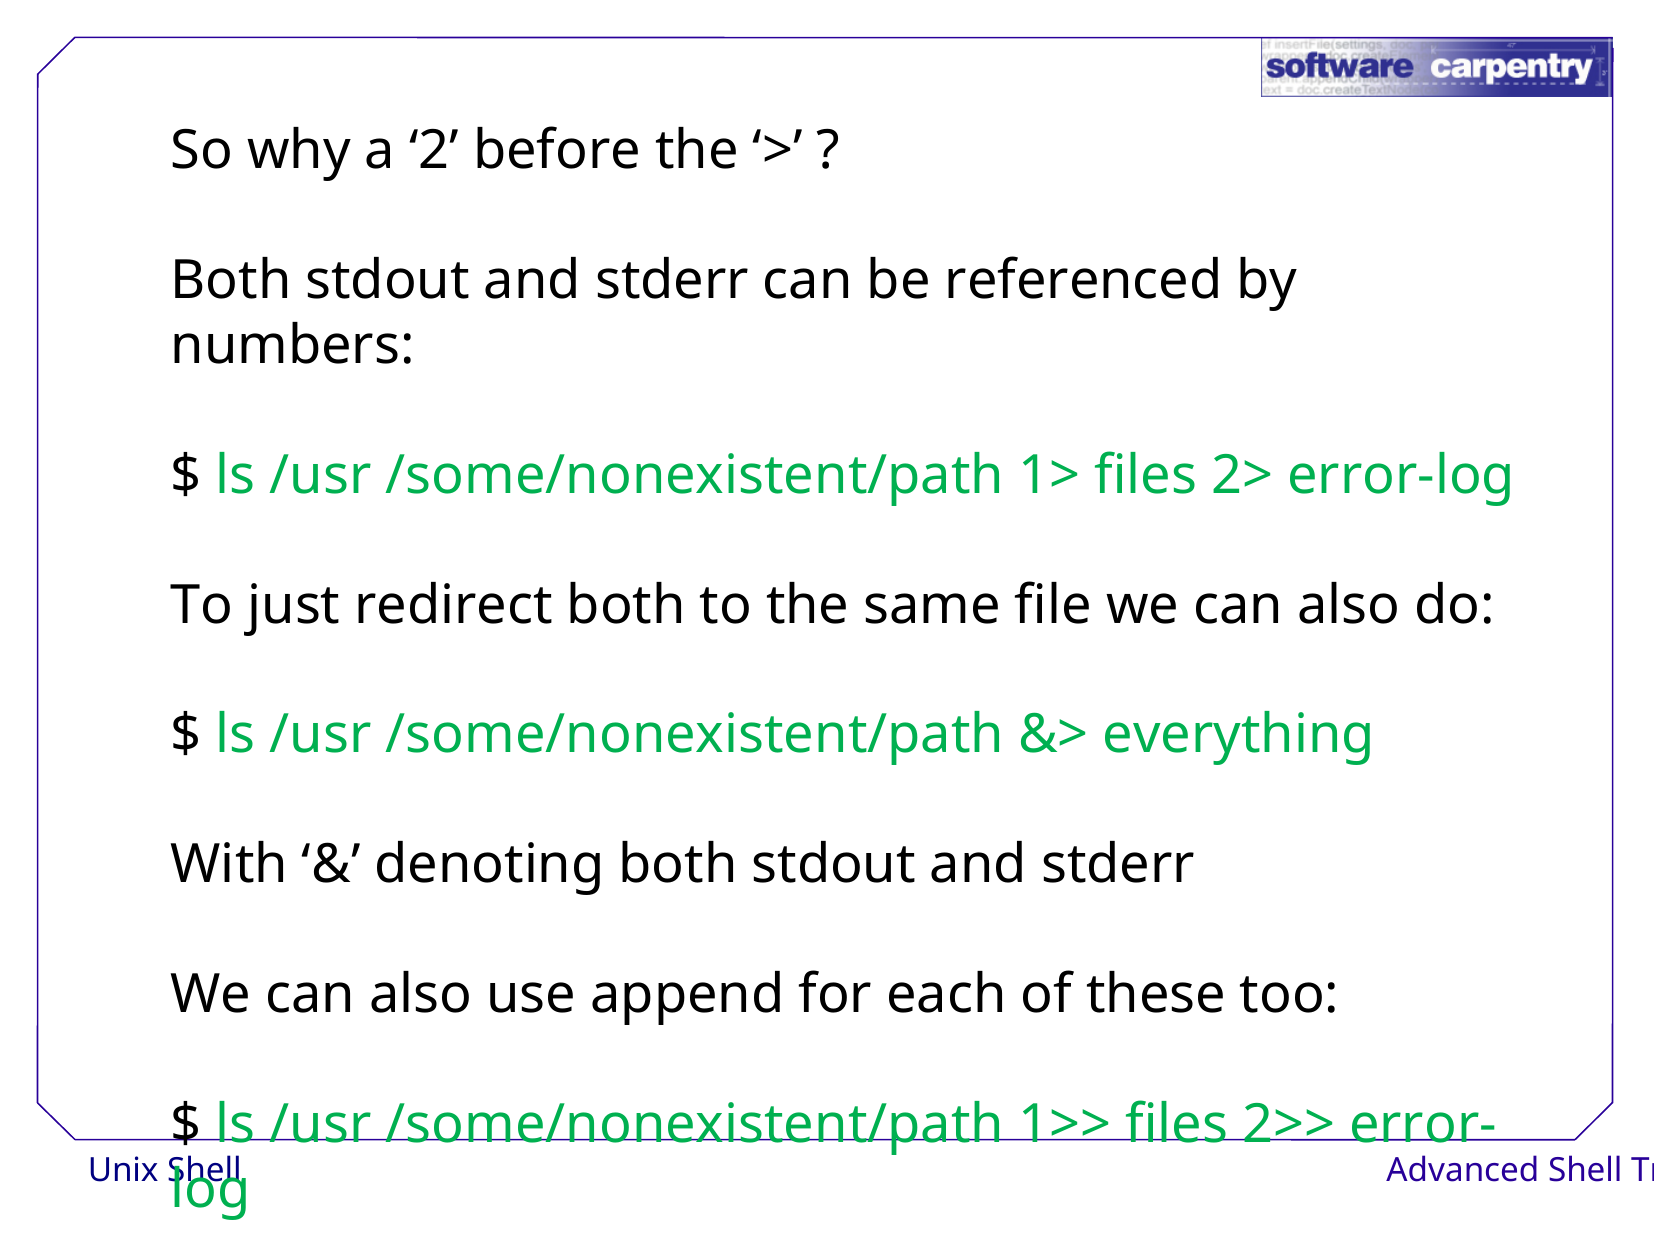

So why a ‘2’ before the ‘>’ ?
Both stdout and stderr can be referenced by numbers:
$ ls /usr /some/nonexistent/path 1> files 2> error-log
To just redirect both to the same file we can also do:
$ ls /usr /some/nonexistent/path &> everything
With ‘&’ denoting both stdout and stderr
We can also use append for each of these too:
$ ls /usr /some/nonexistent/path 1>> files 2>> error-log